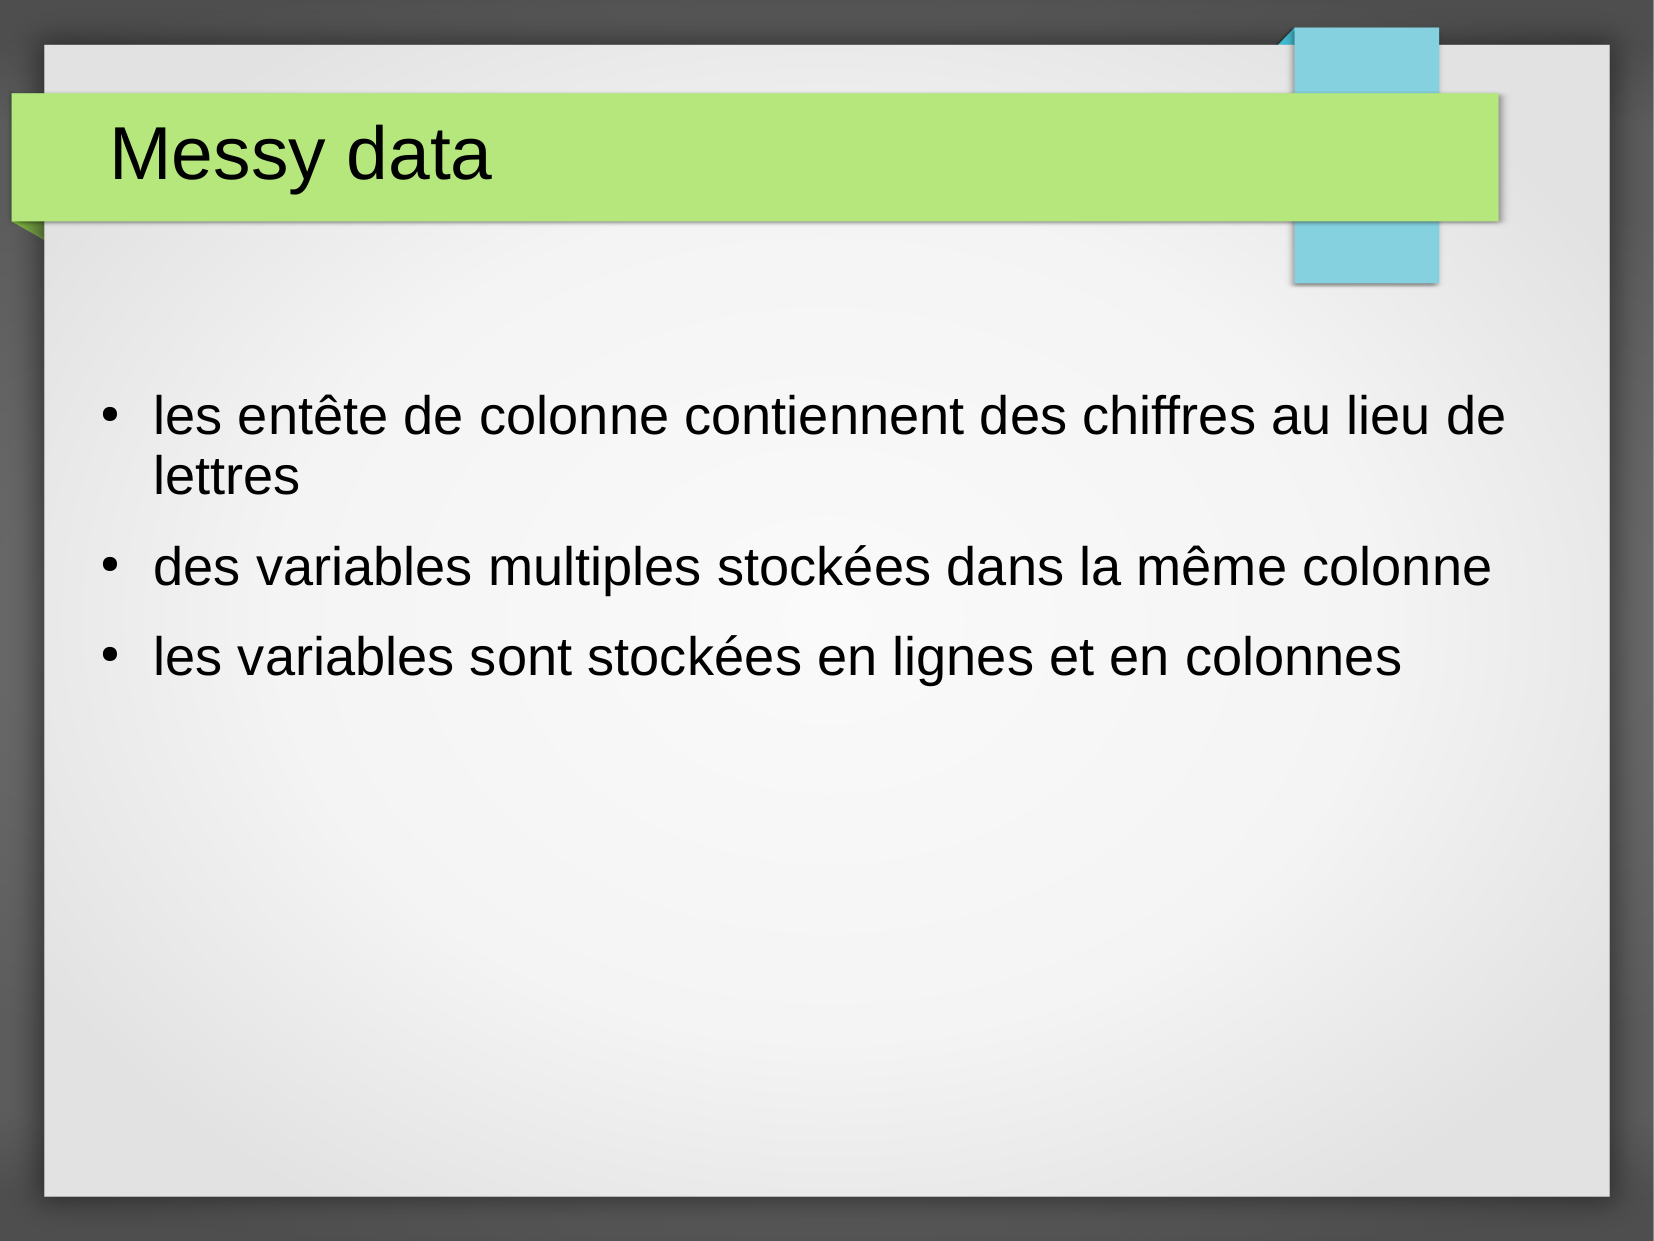

# Messy data
les entête de colonne contiennent des chiffres au lieu de lettres
des variables multiples stockées dans la même colonne
les variables sont stockées en lignes et en colonnes